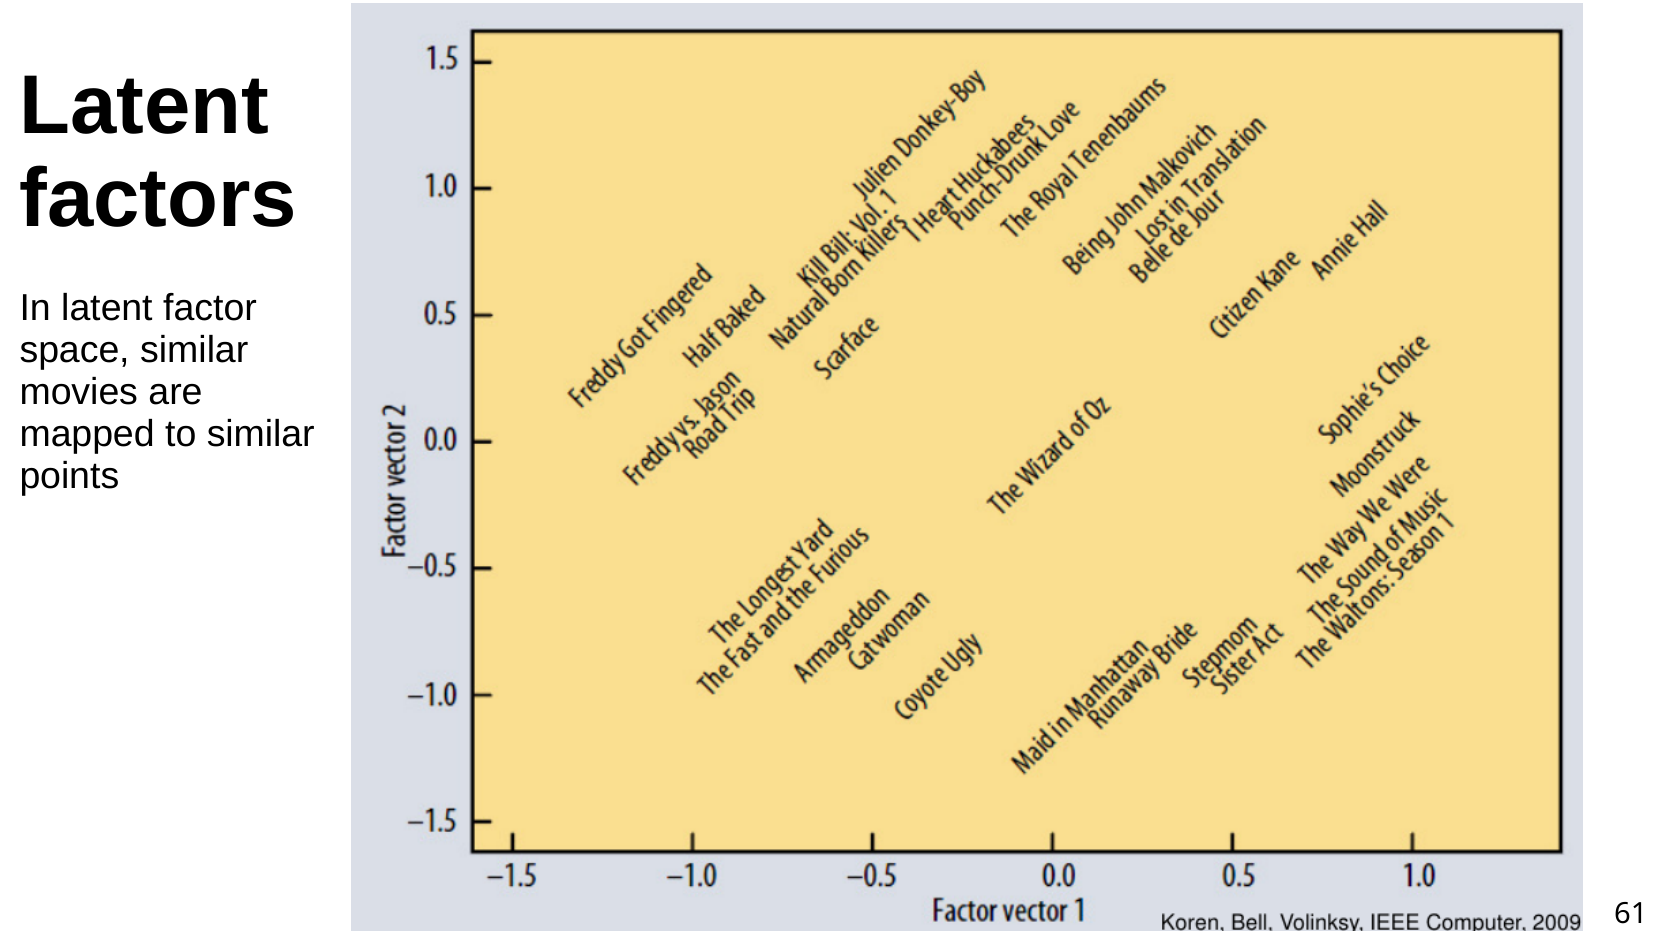

Latent factors
In latent factor space, similar movies are mapped to similar points
61